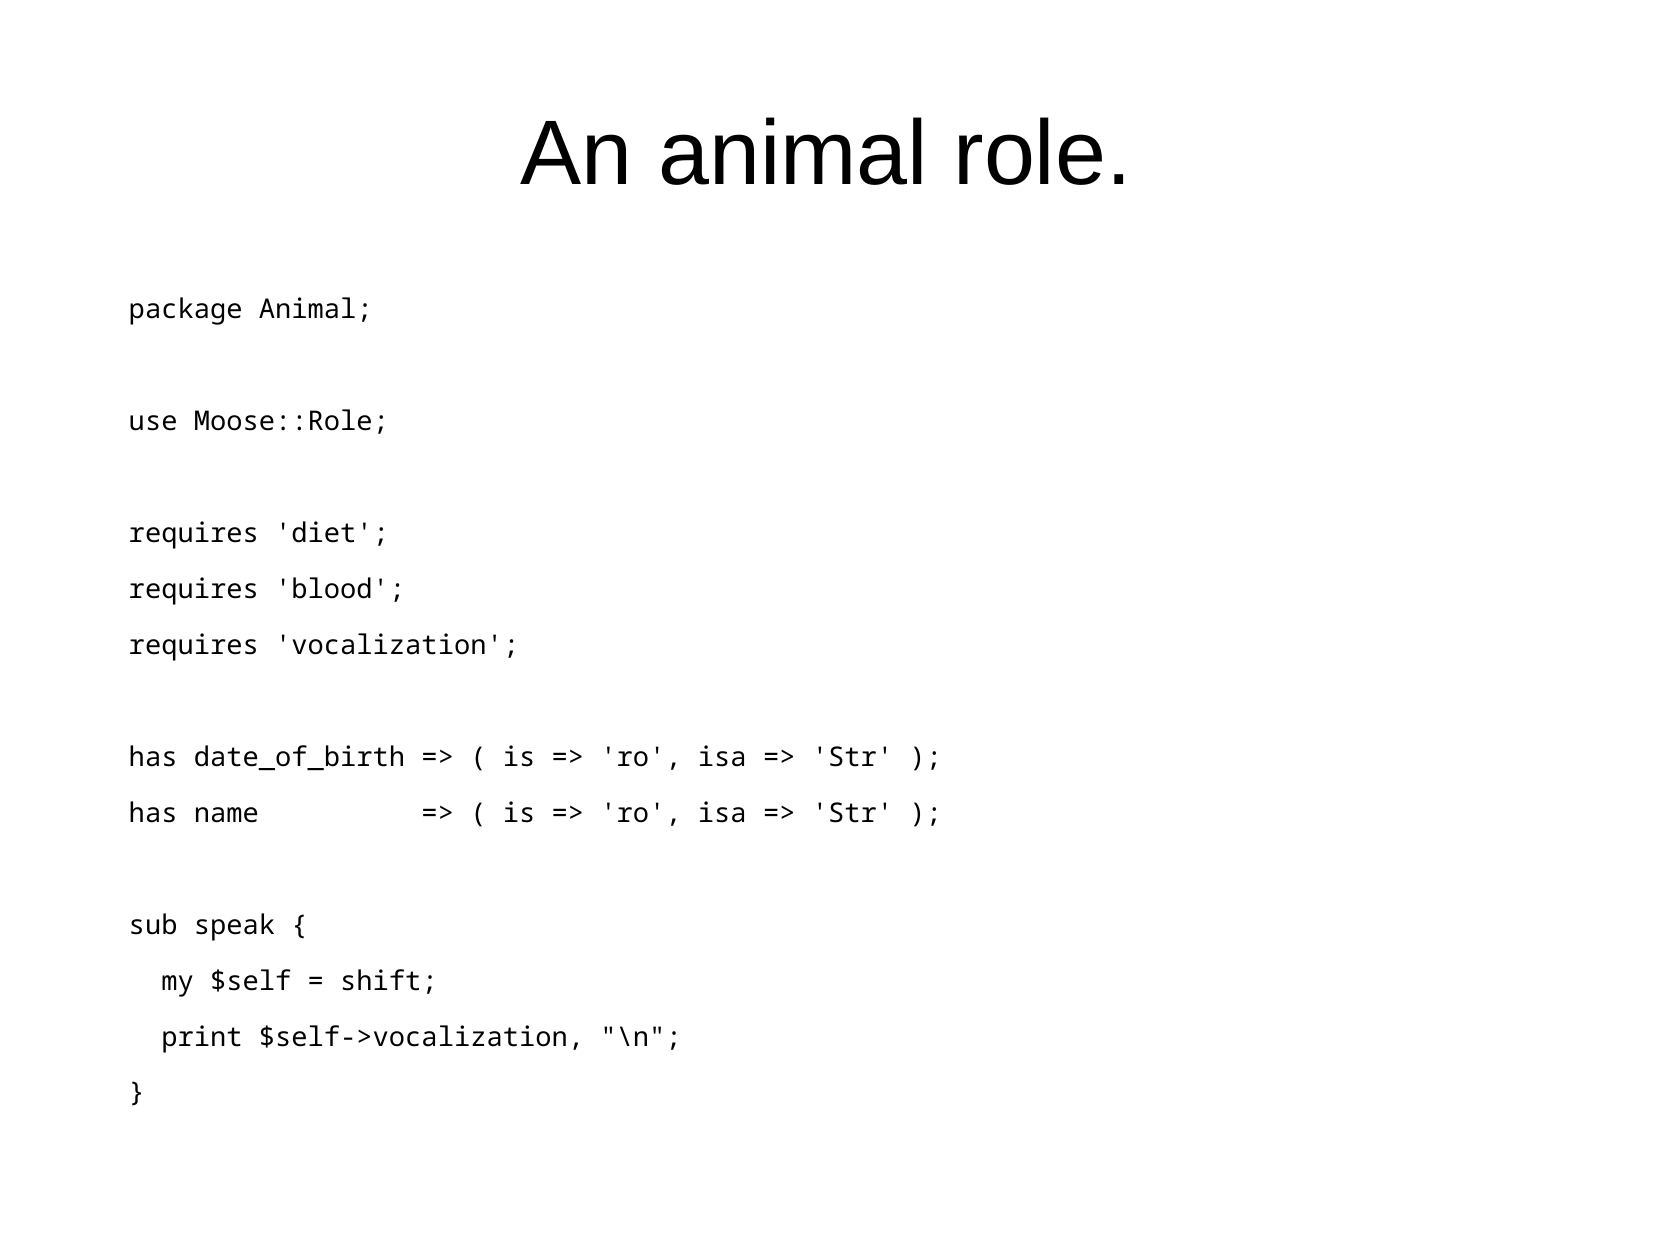

# An animal role.
package Animal;
use Moose::Role;
requires 'diet';
requires 'blood';
requires 'vocalization';
has date_of_birth => ( is => 'ro', isa => 'Str' );
has name => ( is => 'ro', isa => 'Str' );
sub speak {
 my $self = shift;
 print $self->vocalization, "\n";
}